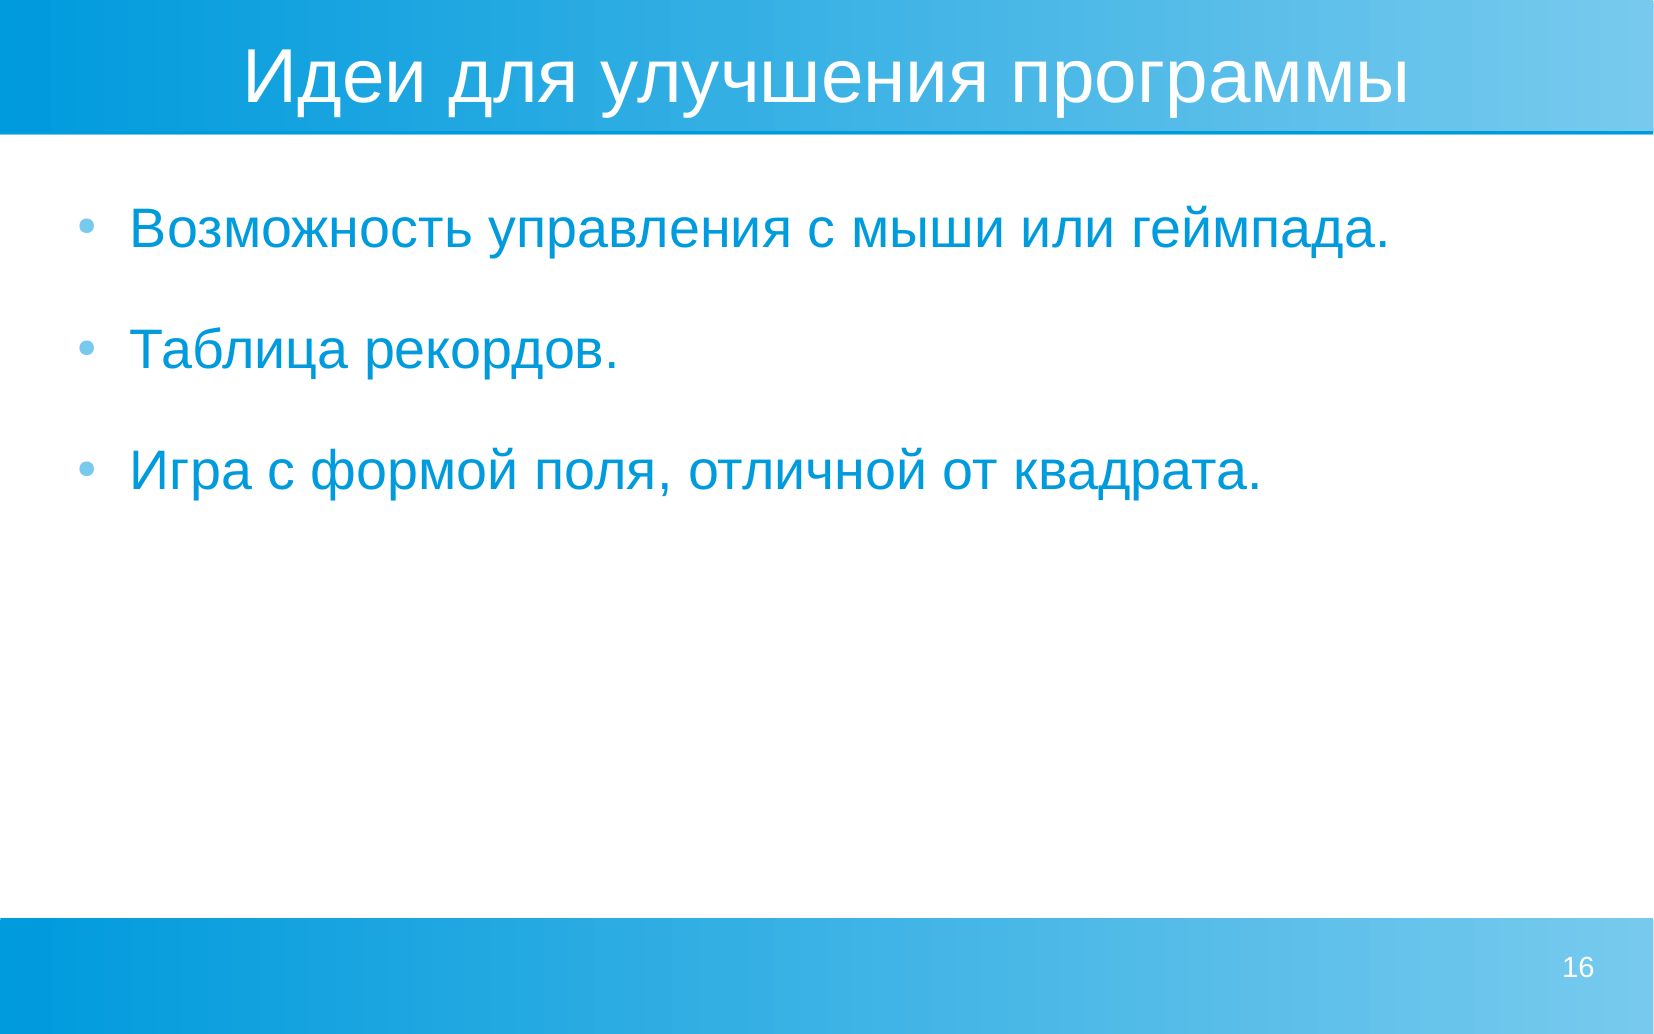

# Идеи для улучшения программы
Возможность управления с мыши или геймпада.
Таблица рекордов.
Игра с формой поля, отличной от квадрата.
16